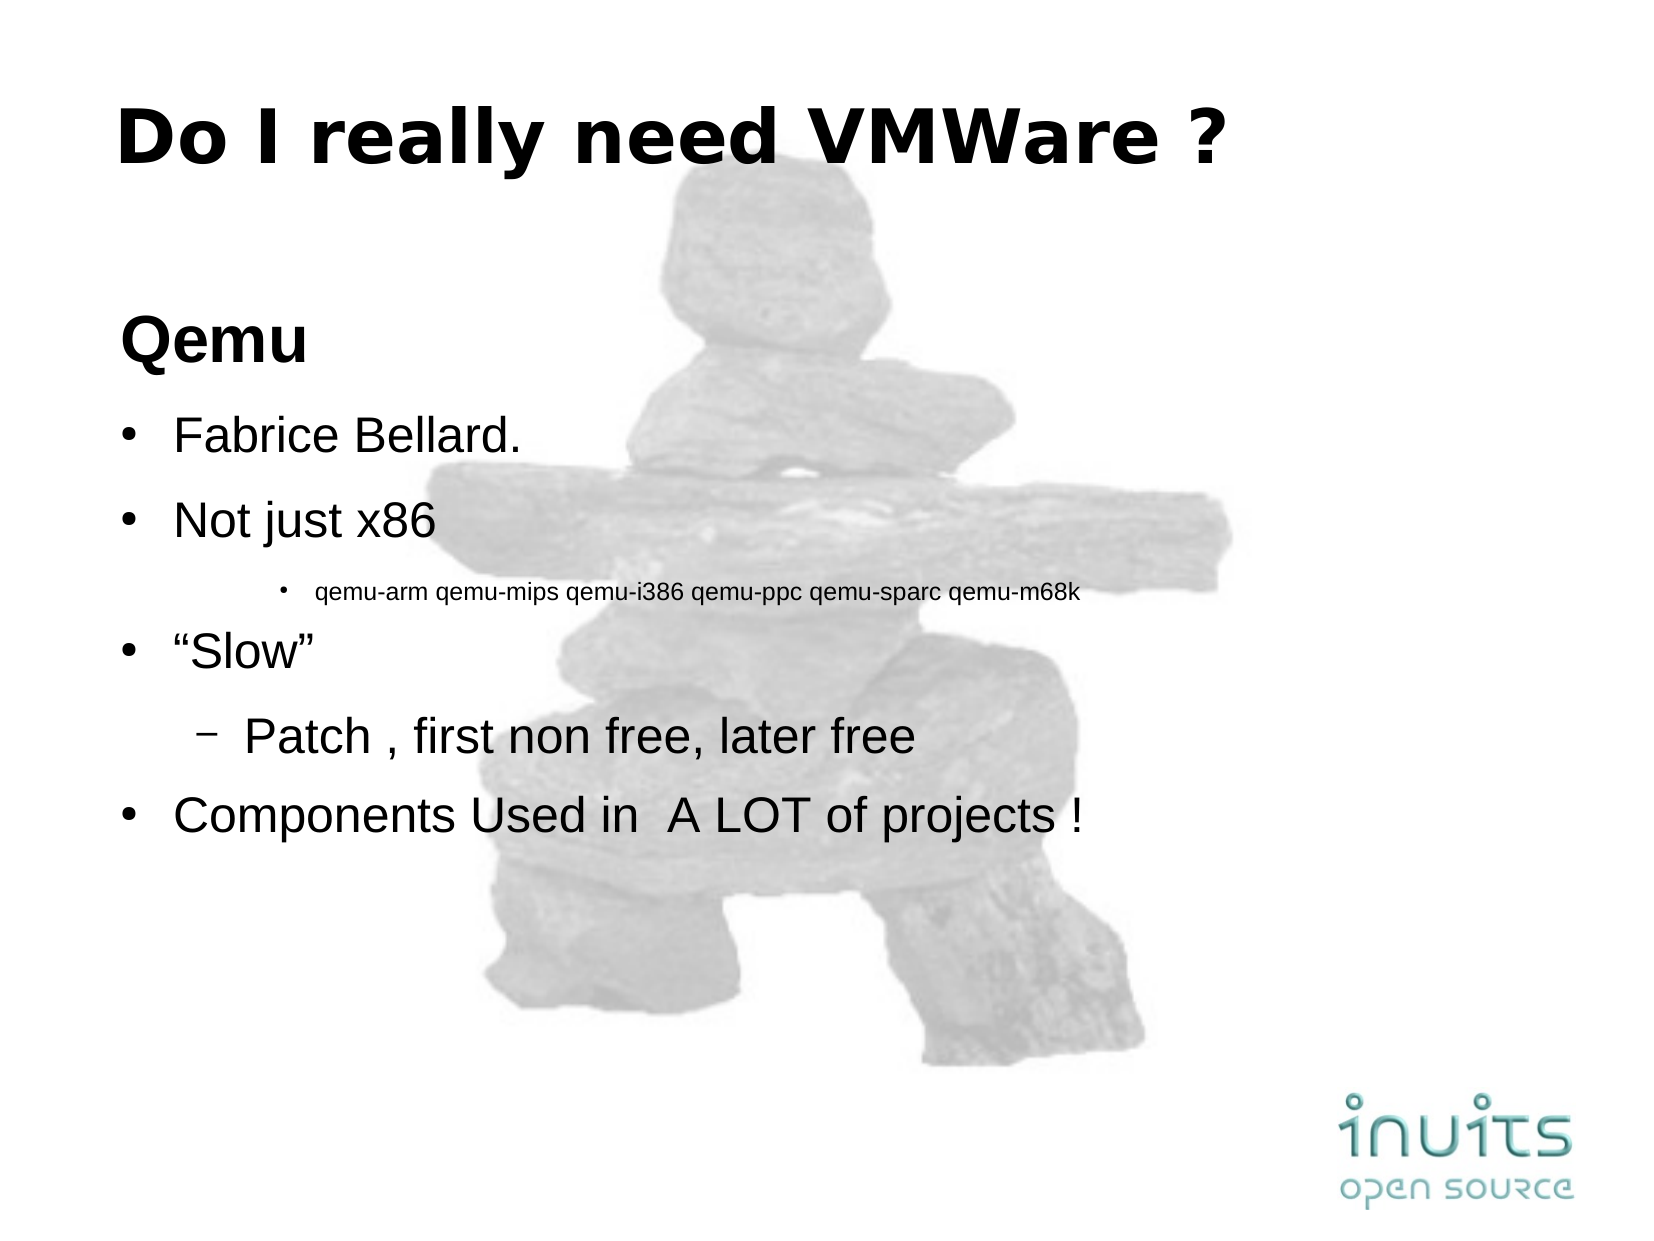

Do I really need VMWare ?
# Qemu
Fabrice Bellard.
Not just x86
qemu-arm qemu-mips qemu-i386 qemu-ppc qemu-sparc qemu-m68k
“Slow”
Patch , first non free, later free
Components Used in A LOT of projects !